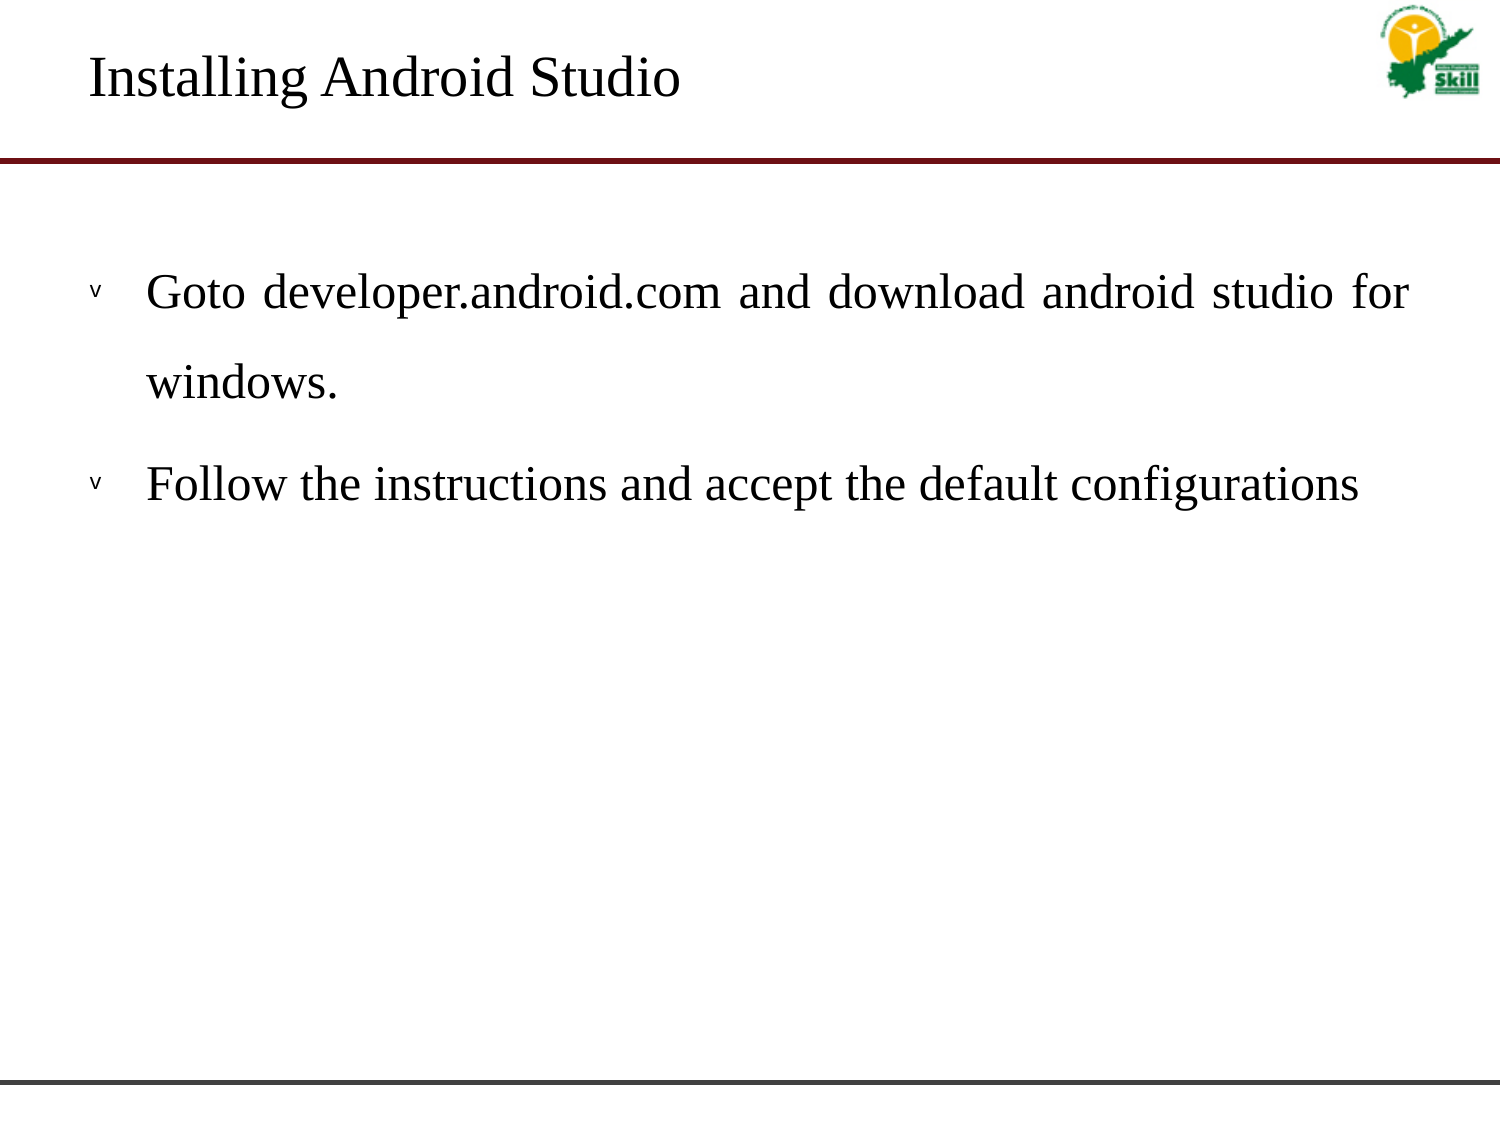

# Installing Android Studio
Goto developer.android.com and download android studio for windows.
Follow the instructions and accept the default configurations